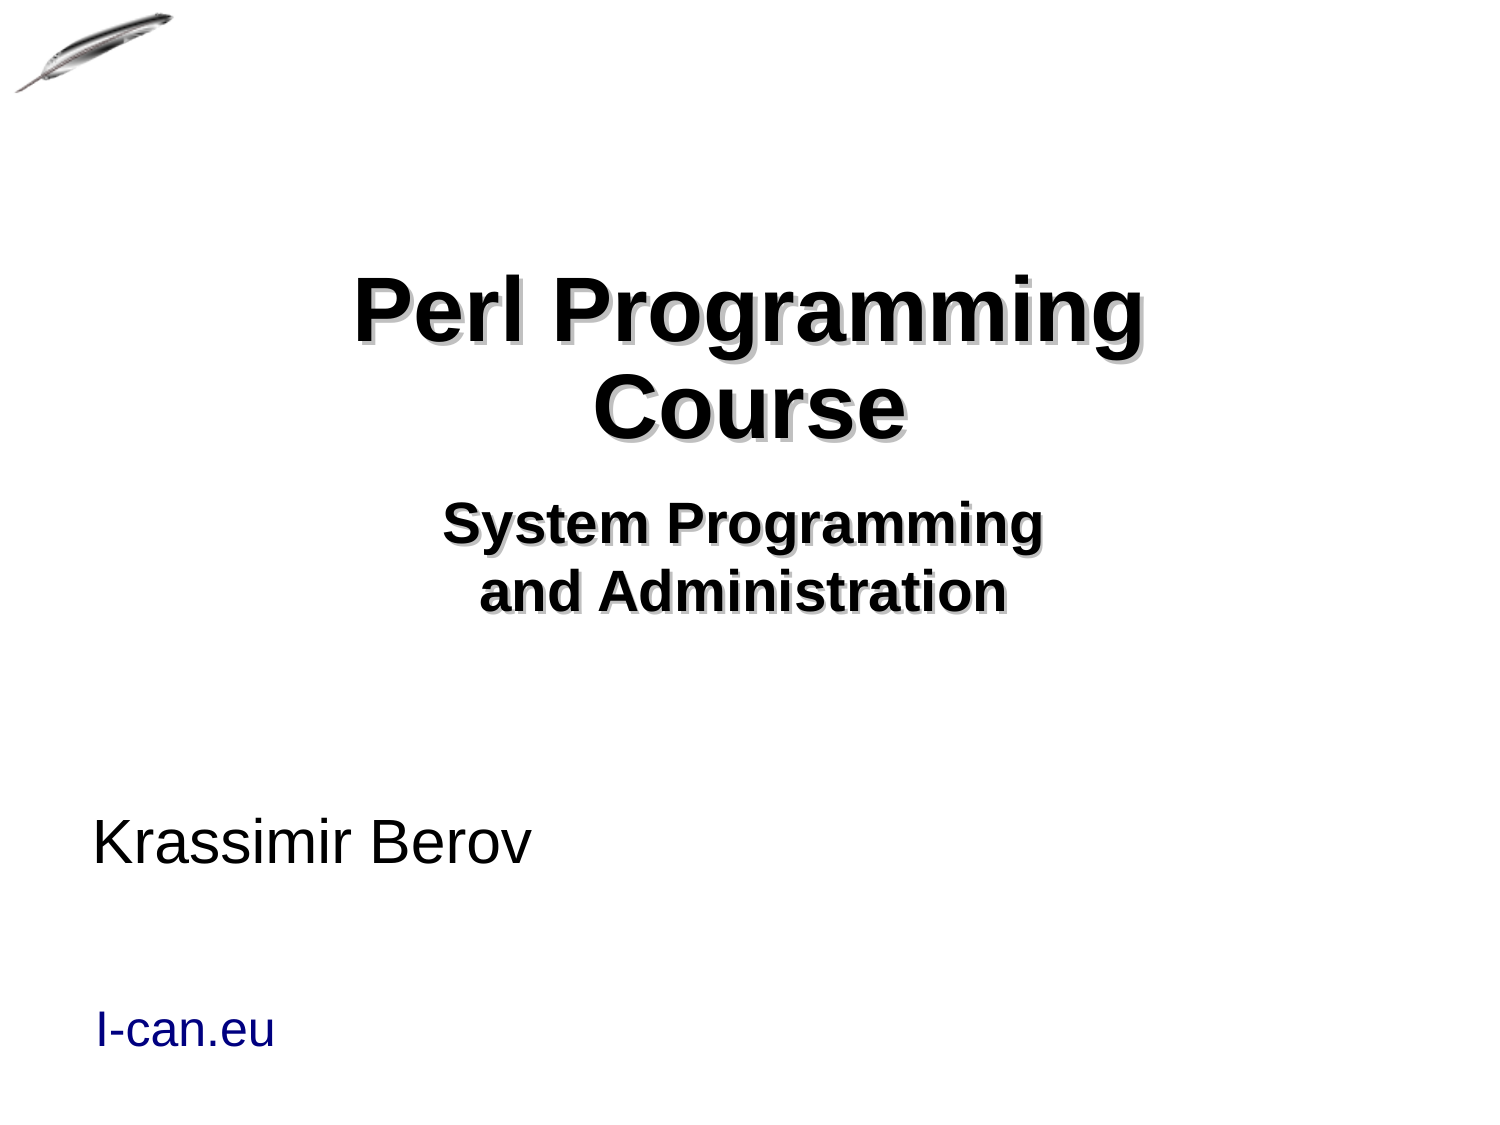

# Perl Programming Course
System Programming and Administration
Krassimir Berov
I-can.eu